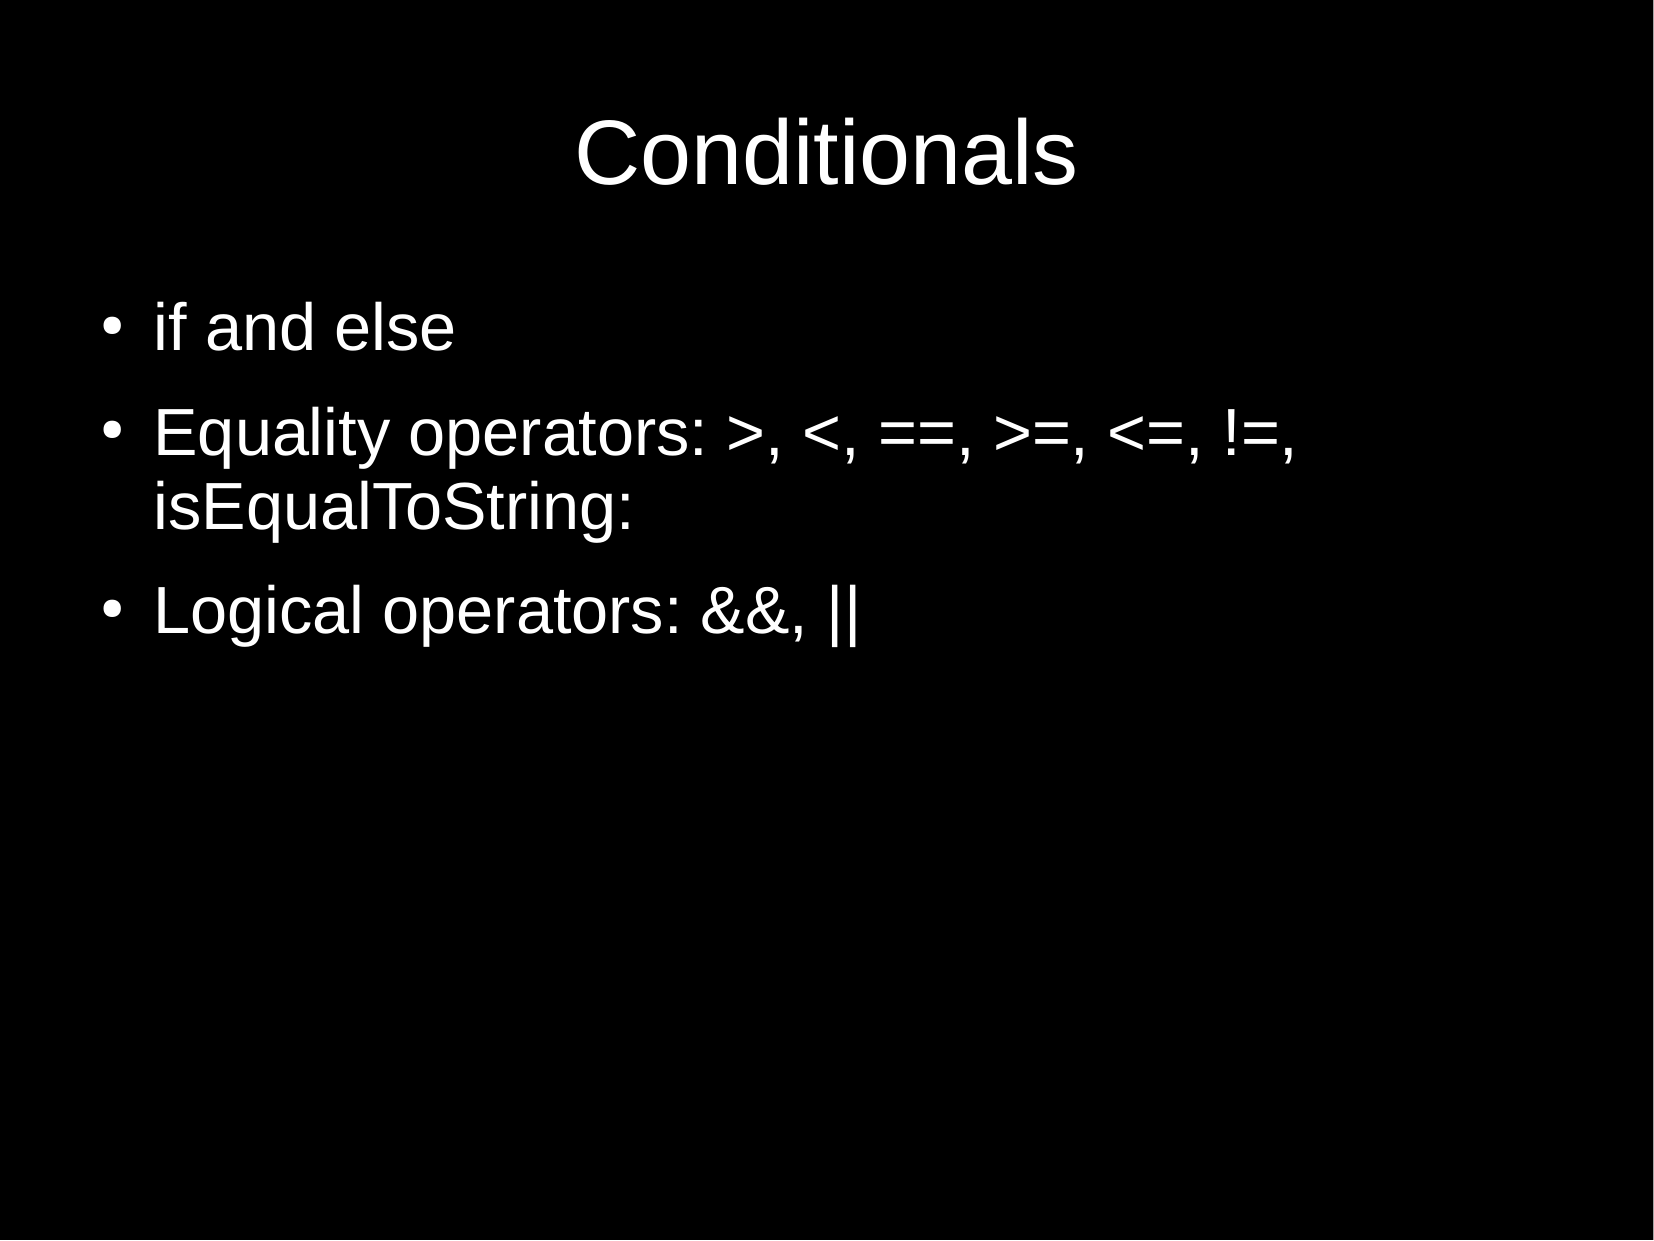

# Conditionals
if and else
Equality operators: >, <, ==, >=, <=, !=, isEqualToString:
Logical operators: &&, ||